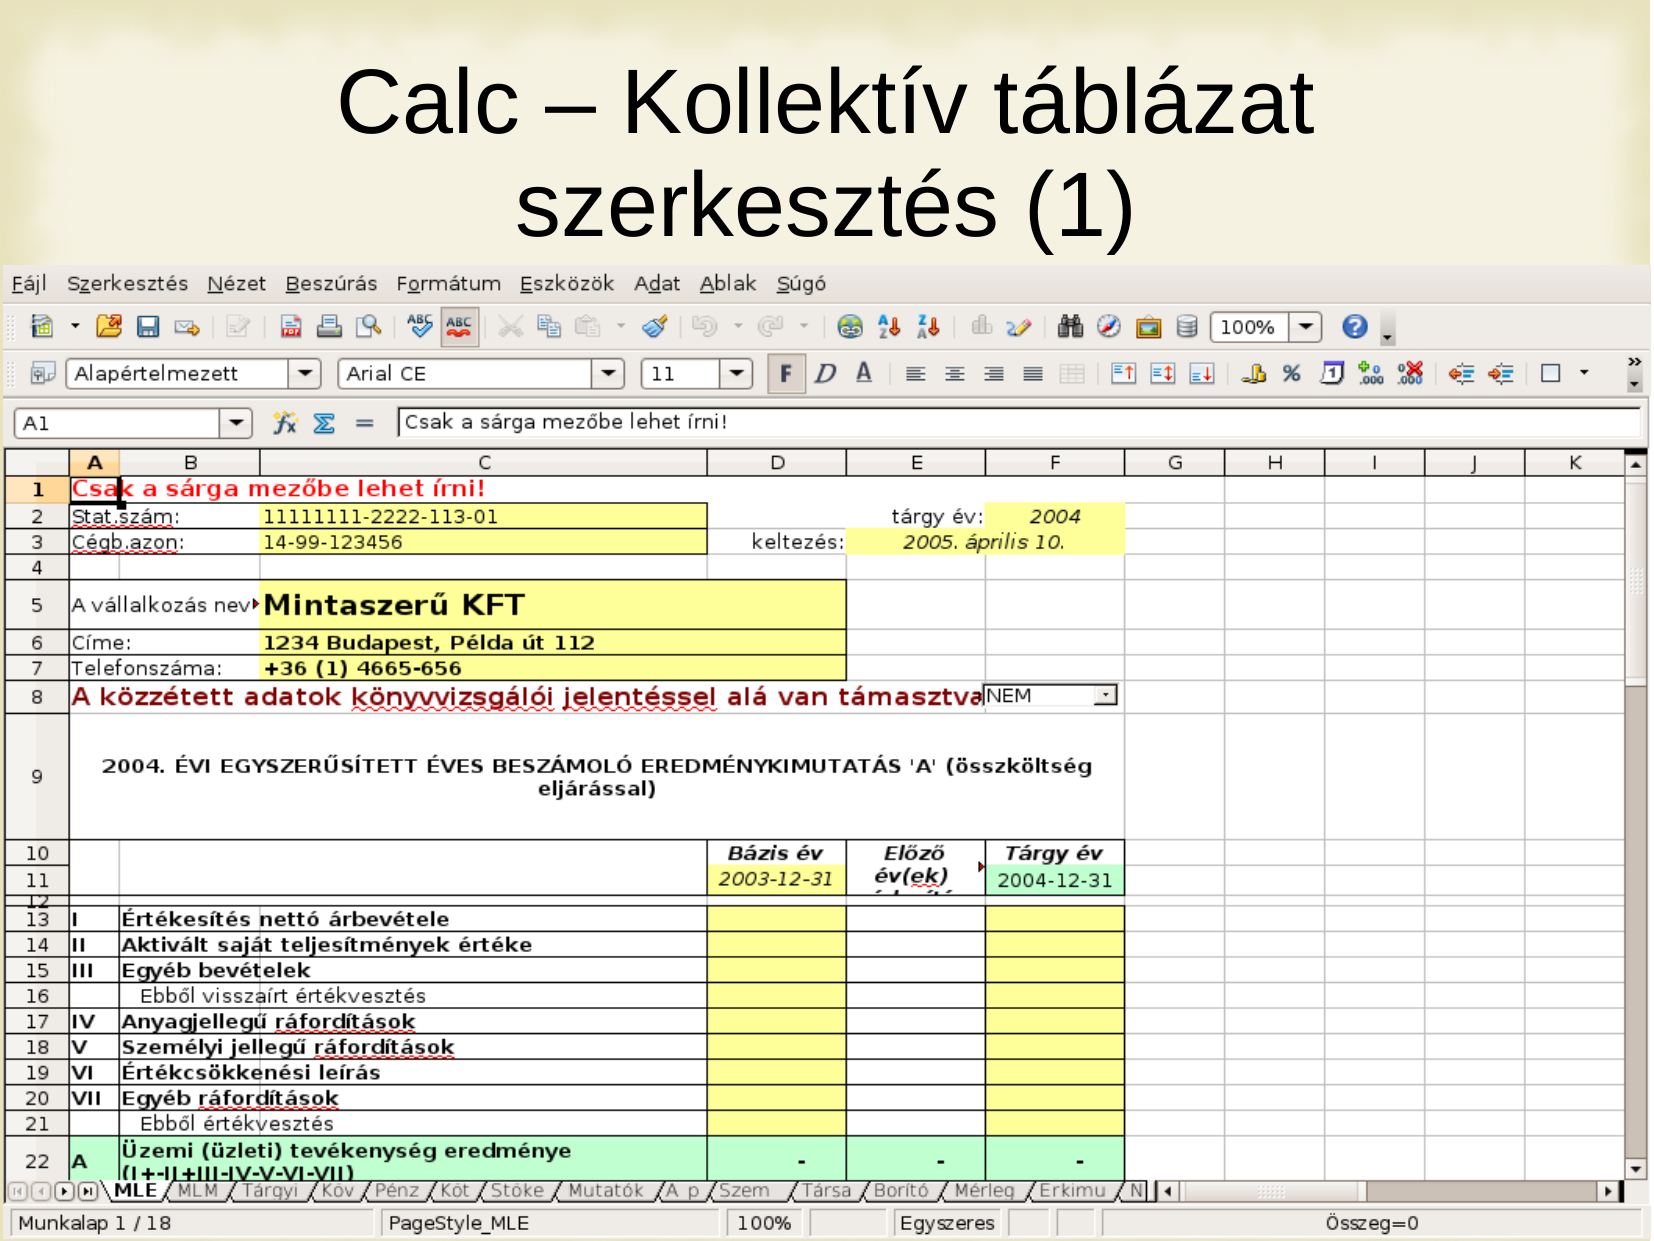

# Calc – Kollektív táblázat szerkesztés (1)